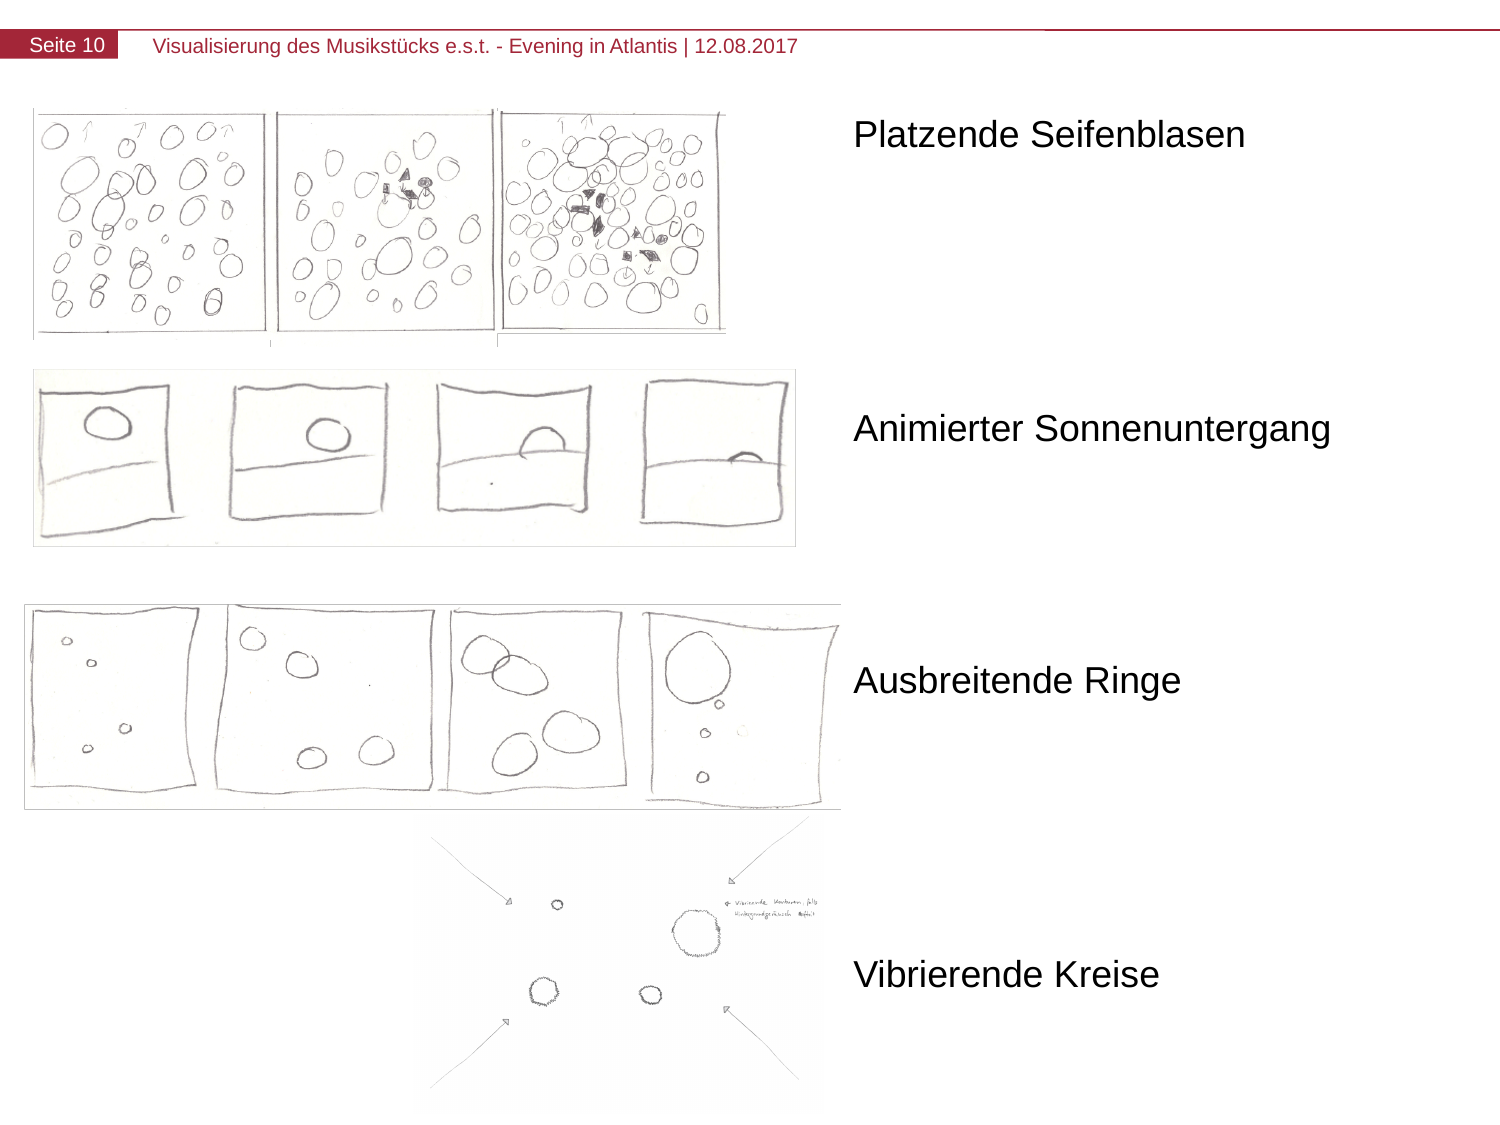

Platzende Seifenblasen
Animierter Sonnenuntergang
Ausbreitende Ringe
Vibrierende Kreise